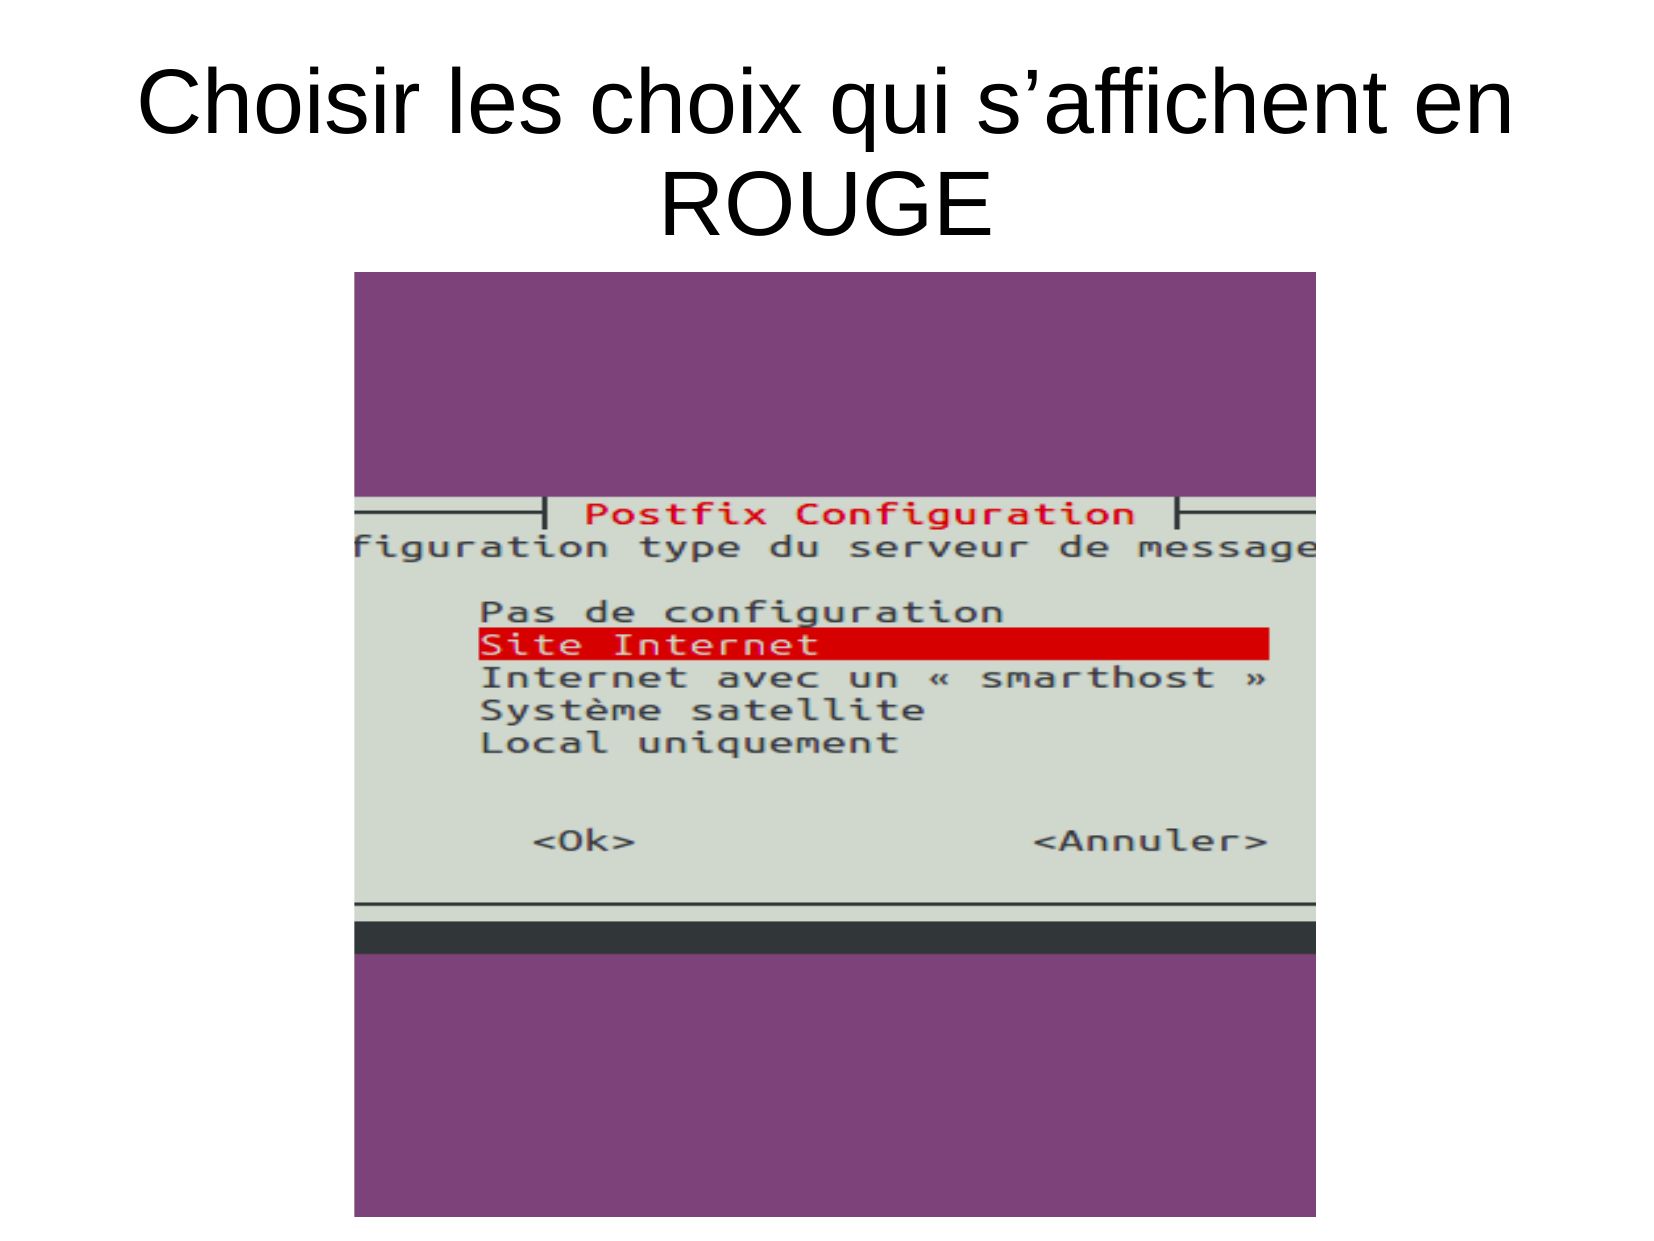

# Choisir les choix qui s’affichent en ROUGE